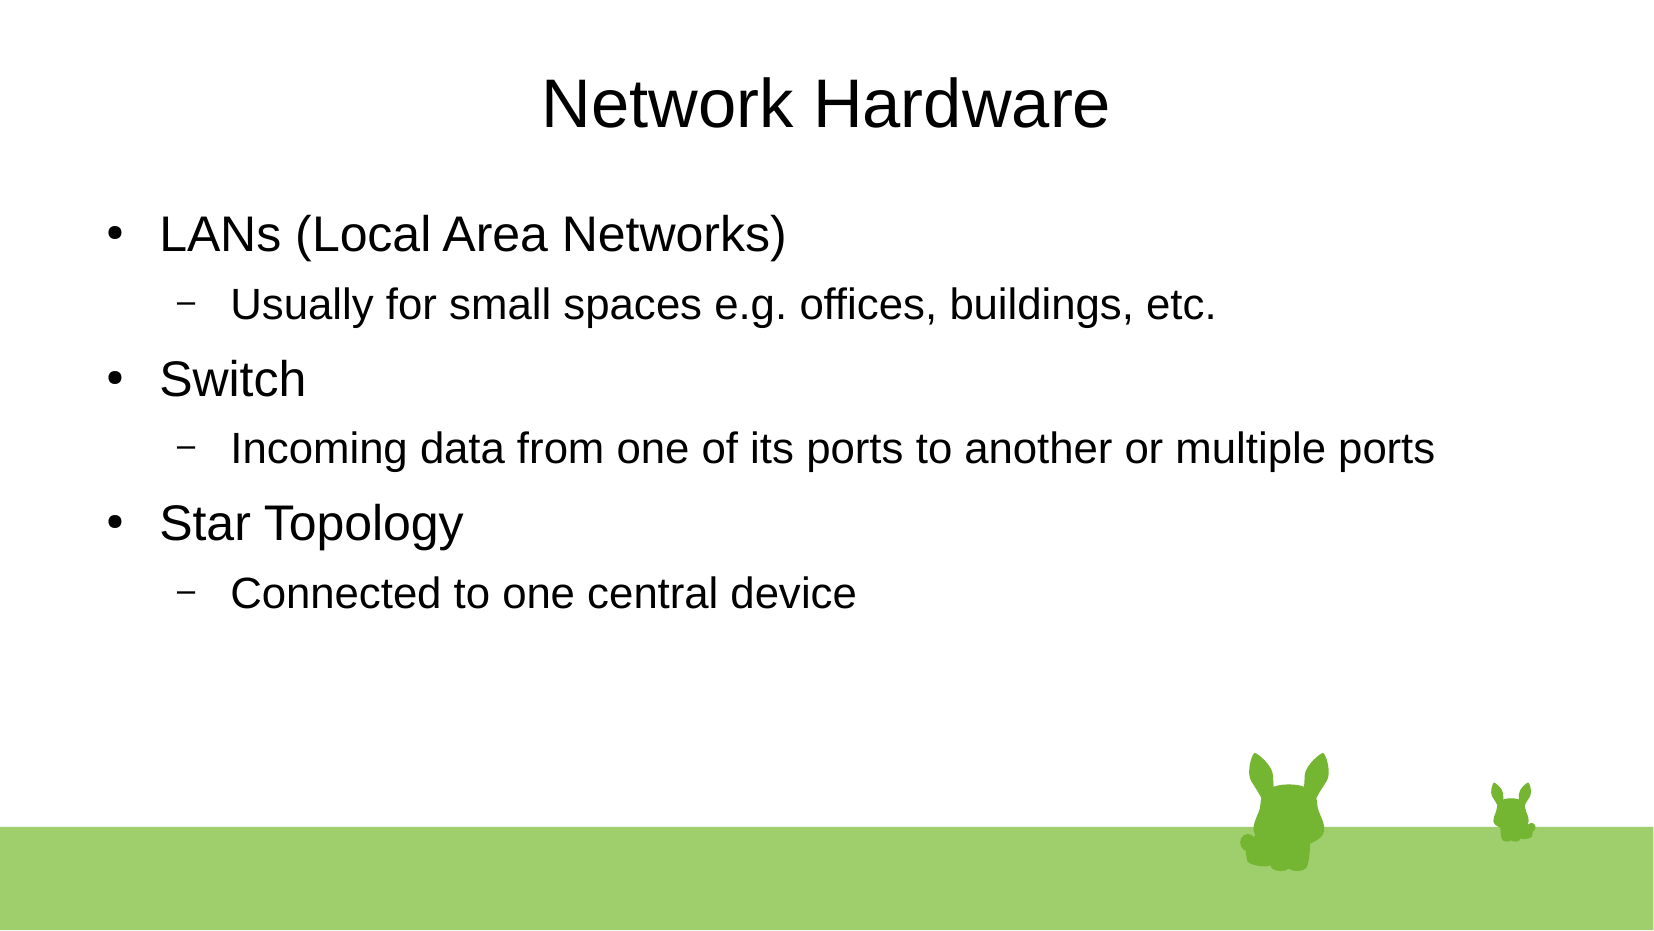

# Network Hardware
LANs (Local Area Networks)
Usually for small spaces e.g. offices, buildings, etc.
Switch
Incoming data from one of its ports to another or multiple ports
Star Topology
Connected to one central device